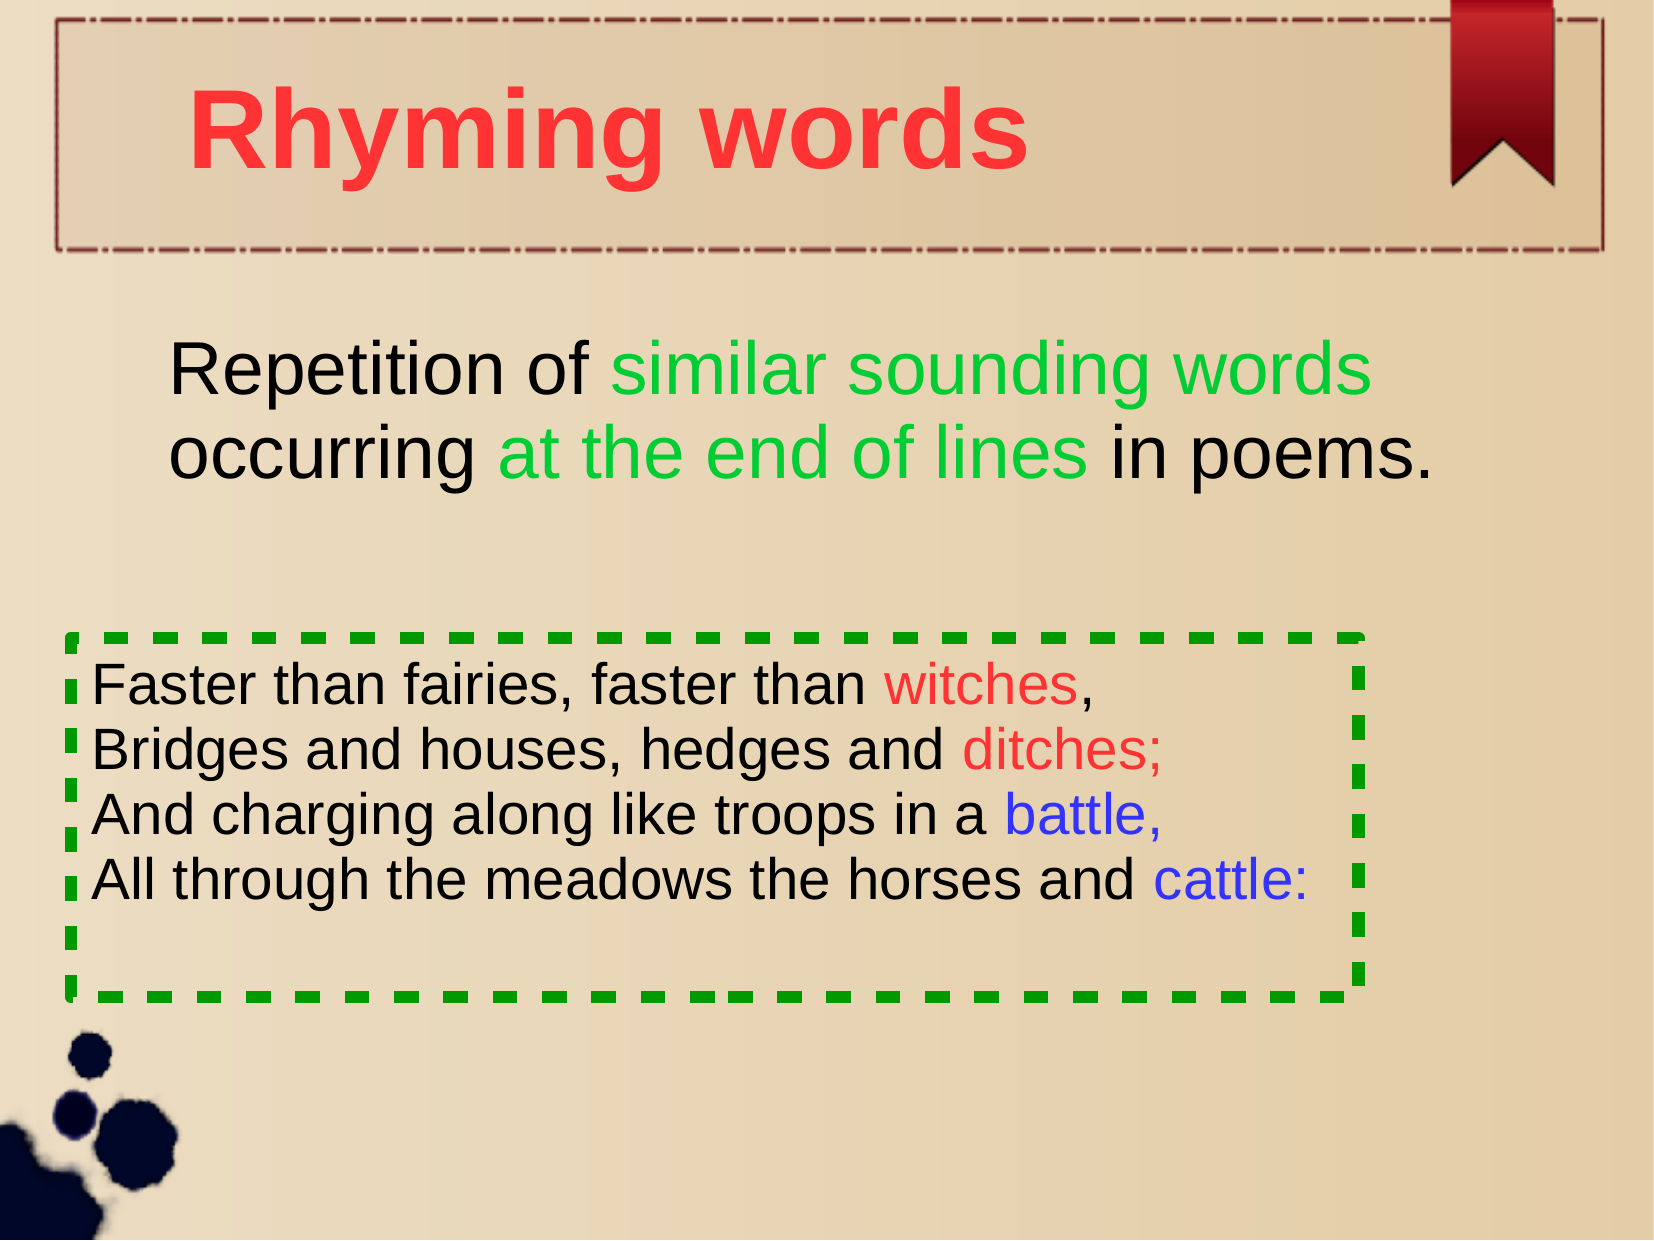

Rhyming words
Repetition of similar sounding words occurring at the end of lines in poems.
Faster than fairies, faster than witches,
Bridges and houses, hedges and ditches;
And charging along like troops in a battle,
All through the meadows the horses and cattle: